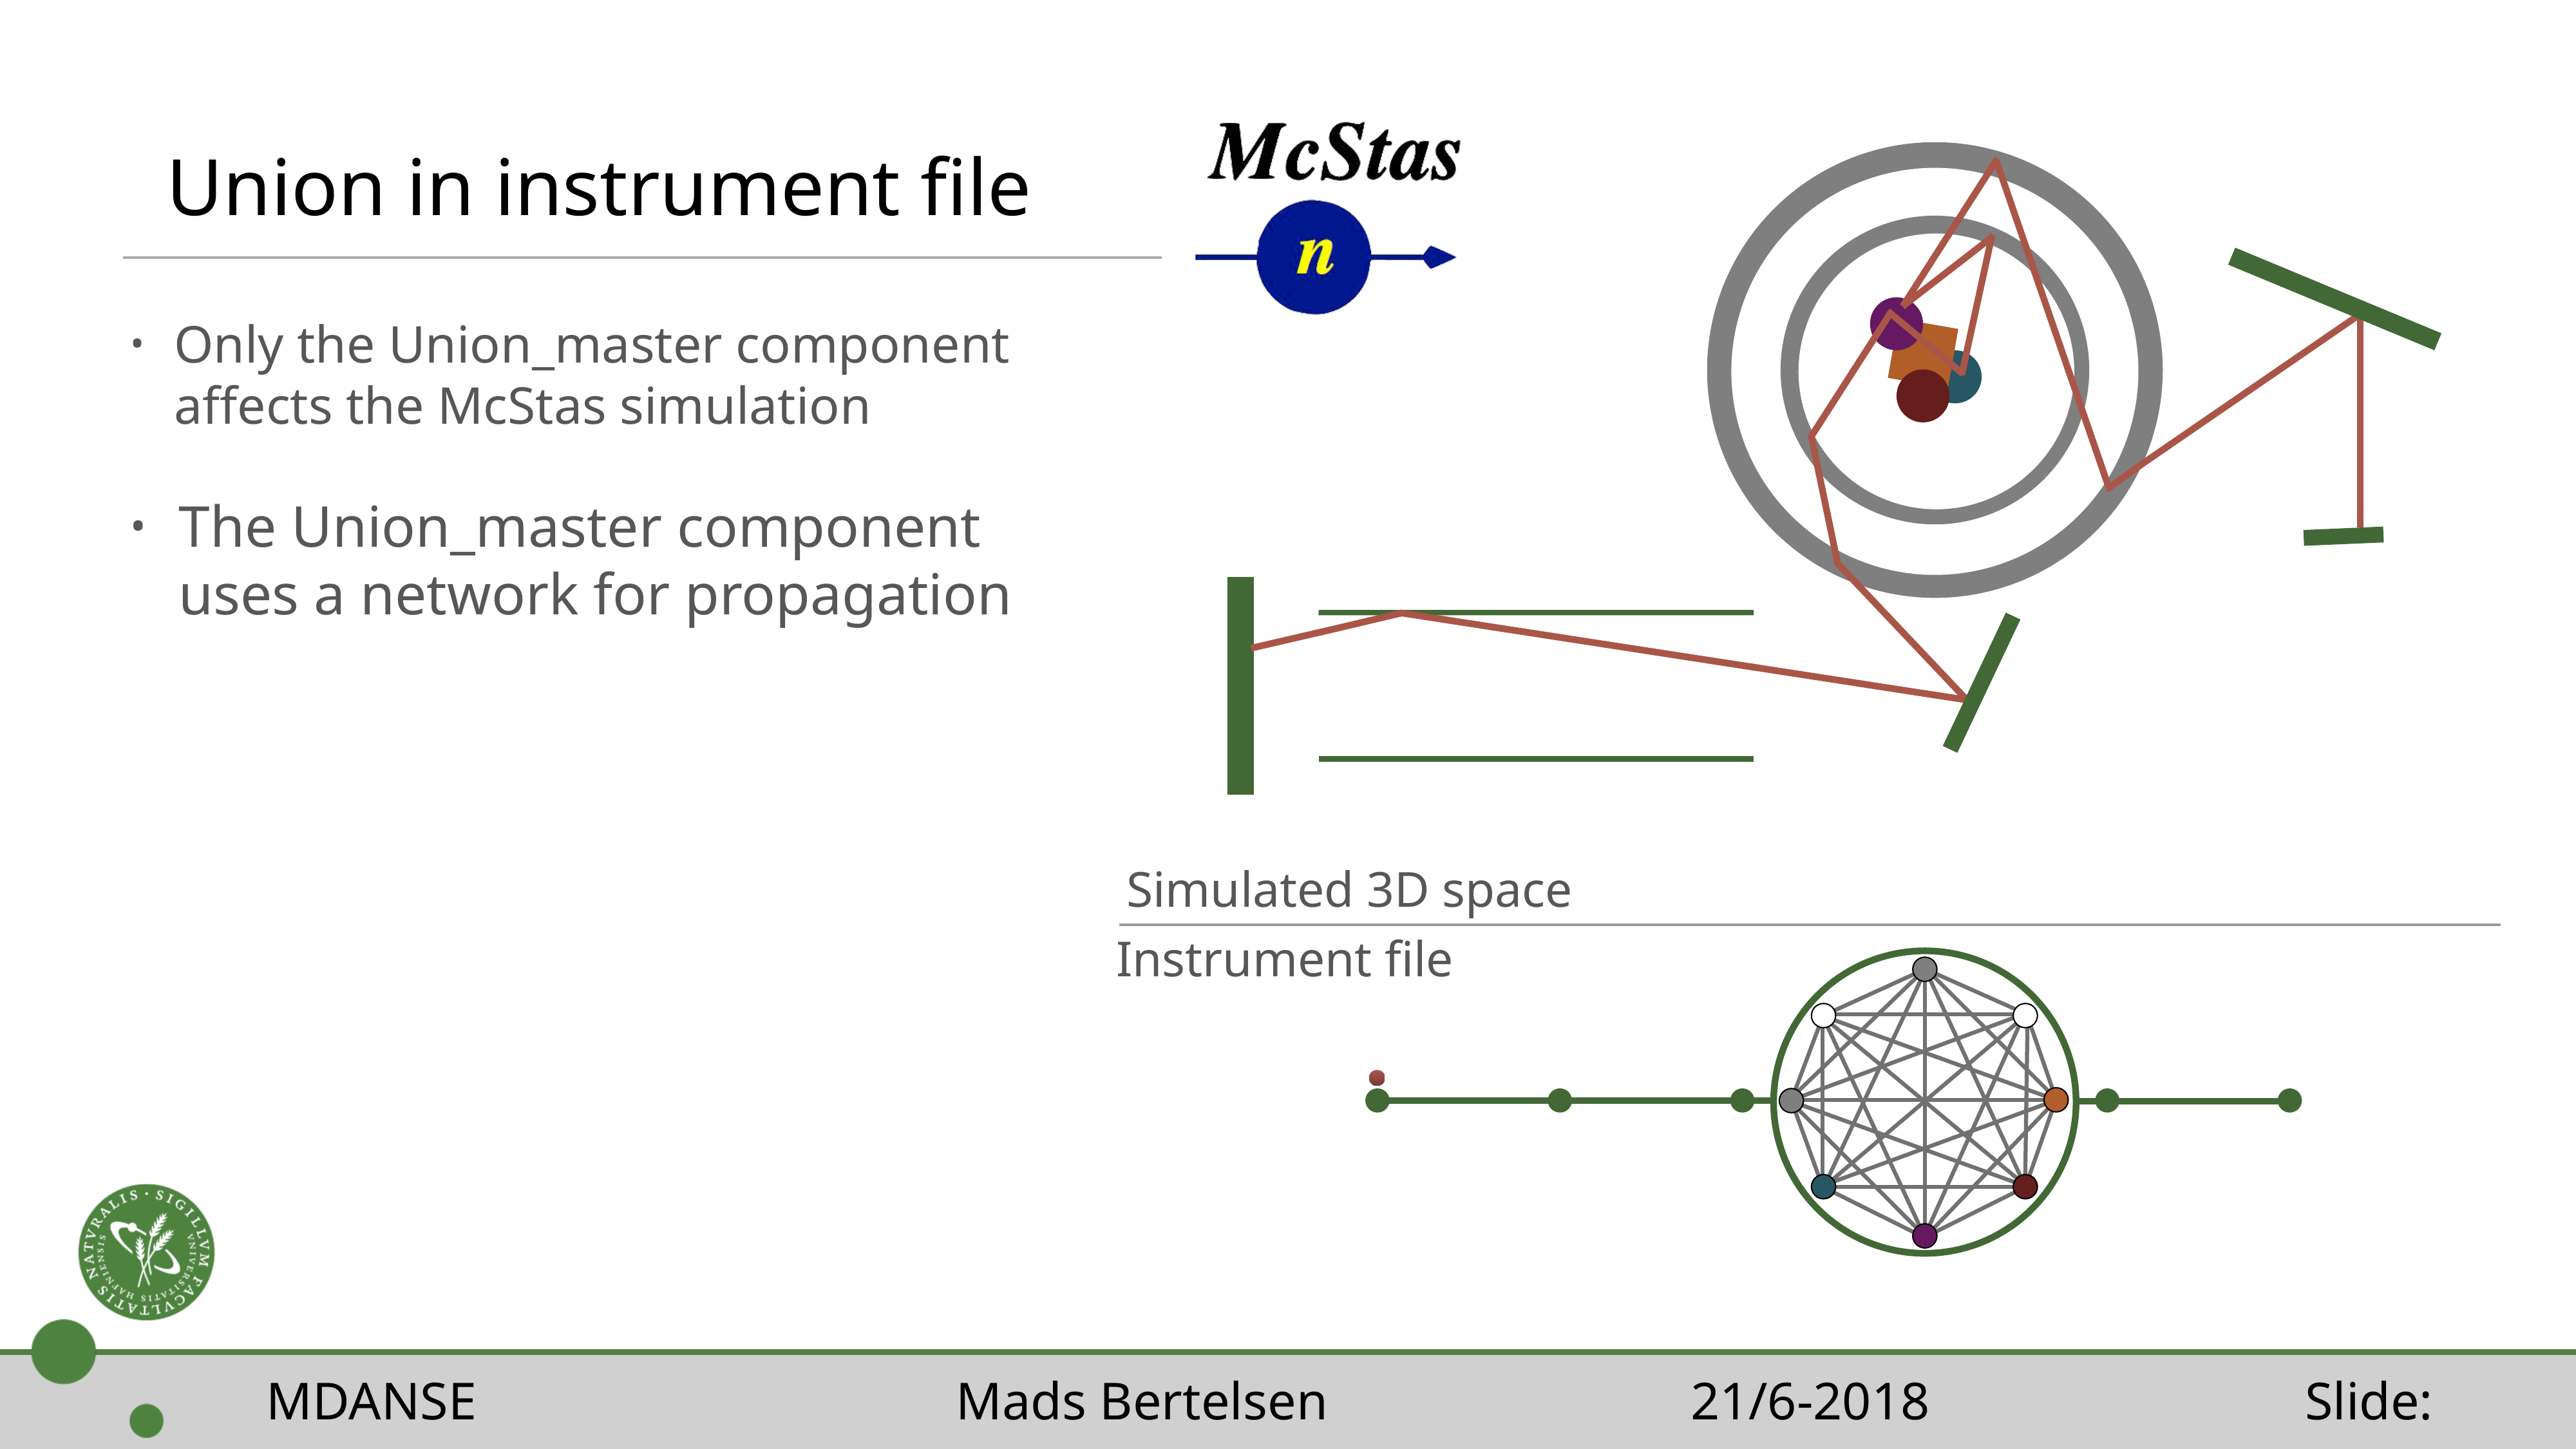

Union in instrument file
Only the Union_master component affects the McStas simulation
# The Union_master component uses a network for propagation
Simulated 3D space
Instrument file